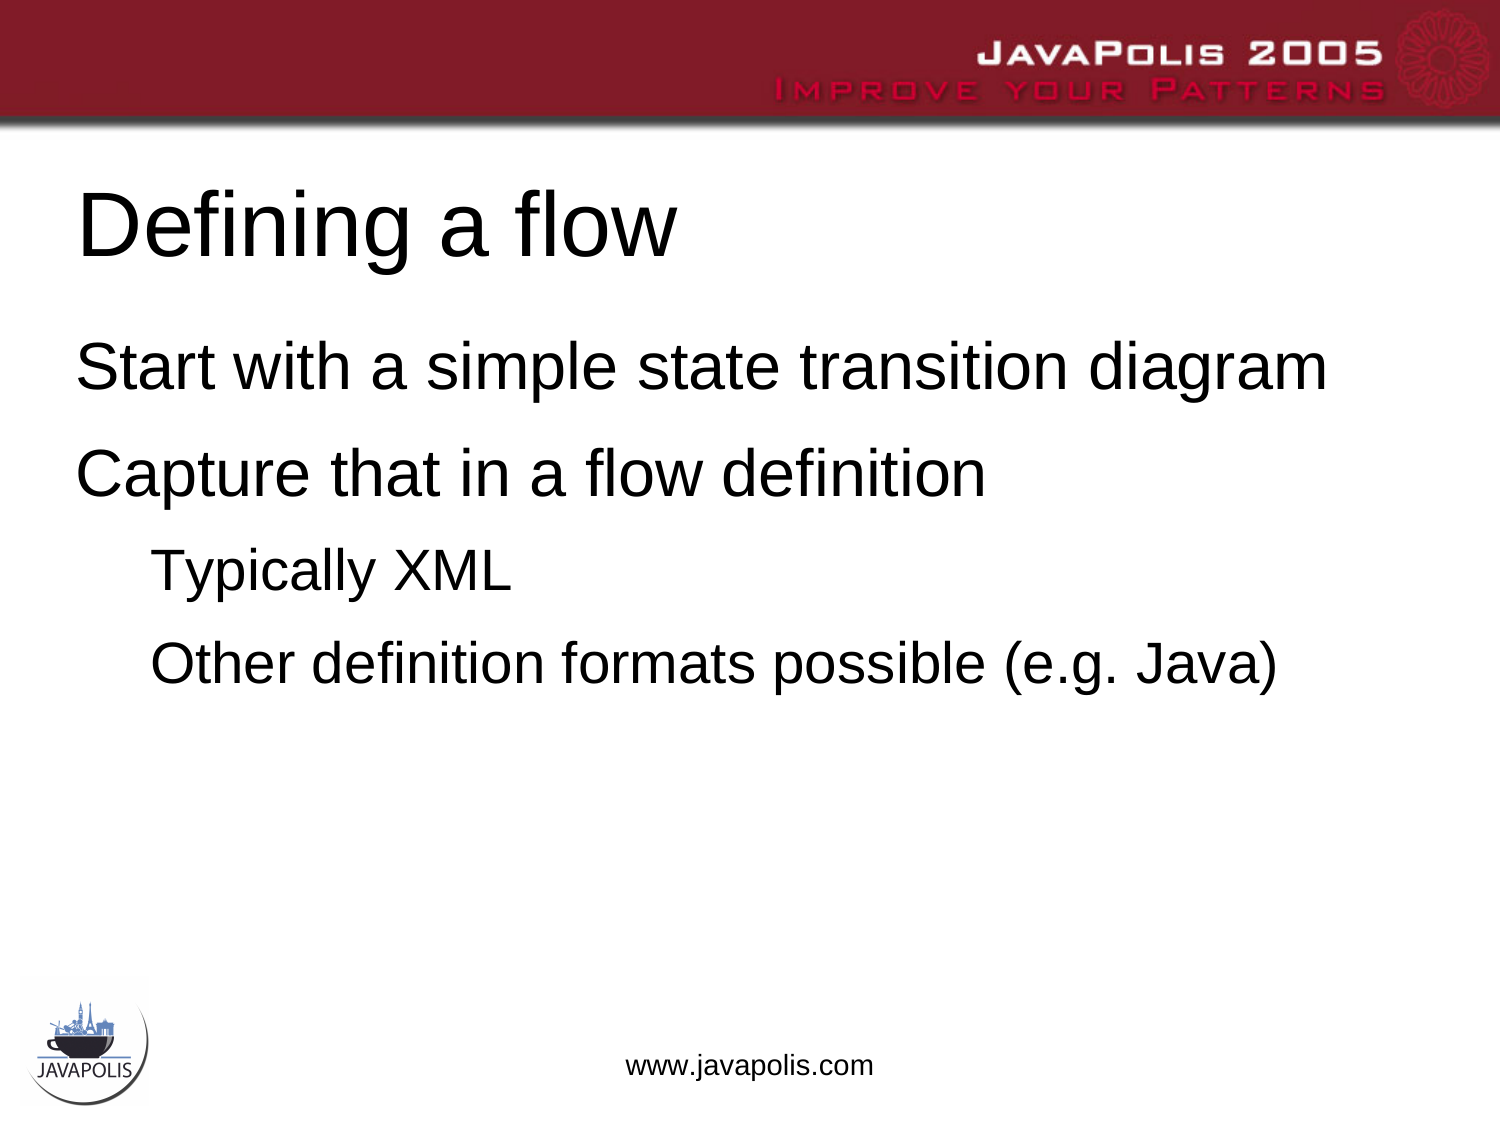

# Defining a flow
Start with a simple state transition diagram
Capture that in a flow definition
Typically XML
Other definition formats possible (e.g. Java)